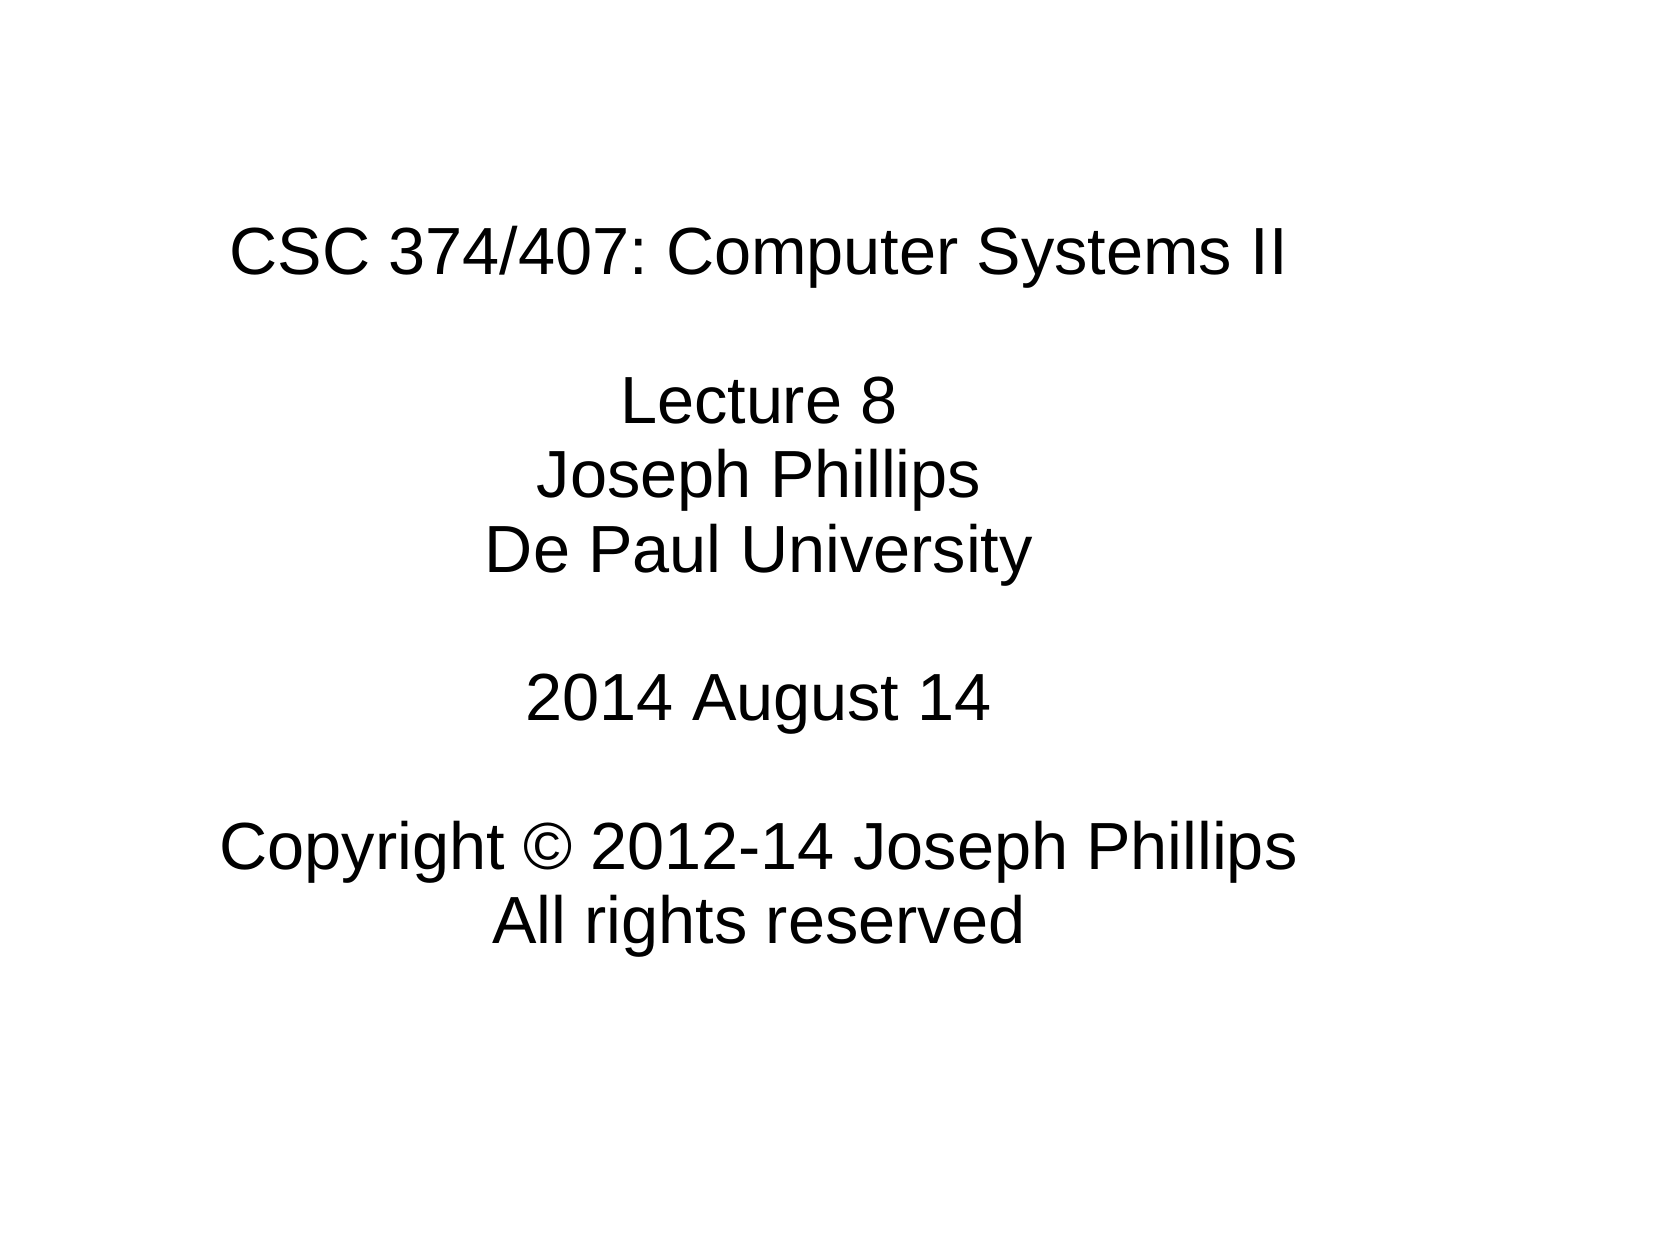

CSC 374/407: Computer Systems II
Lecture 8
Joseph Phillips
De Paul University
2014 August 14
Copyright © 2012-14 Joseph Phillips
All rights reserved